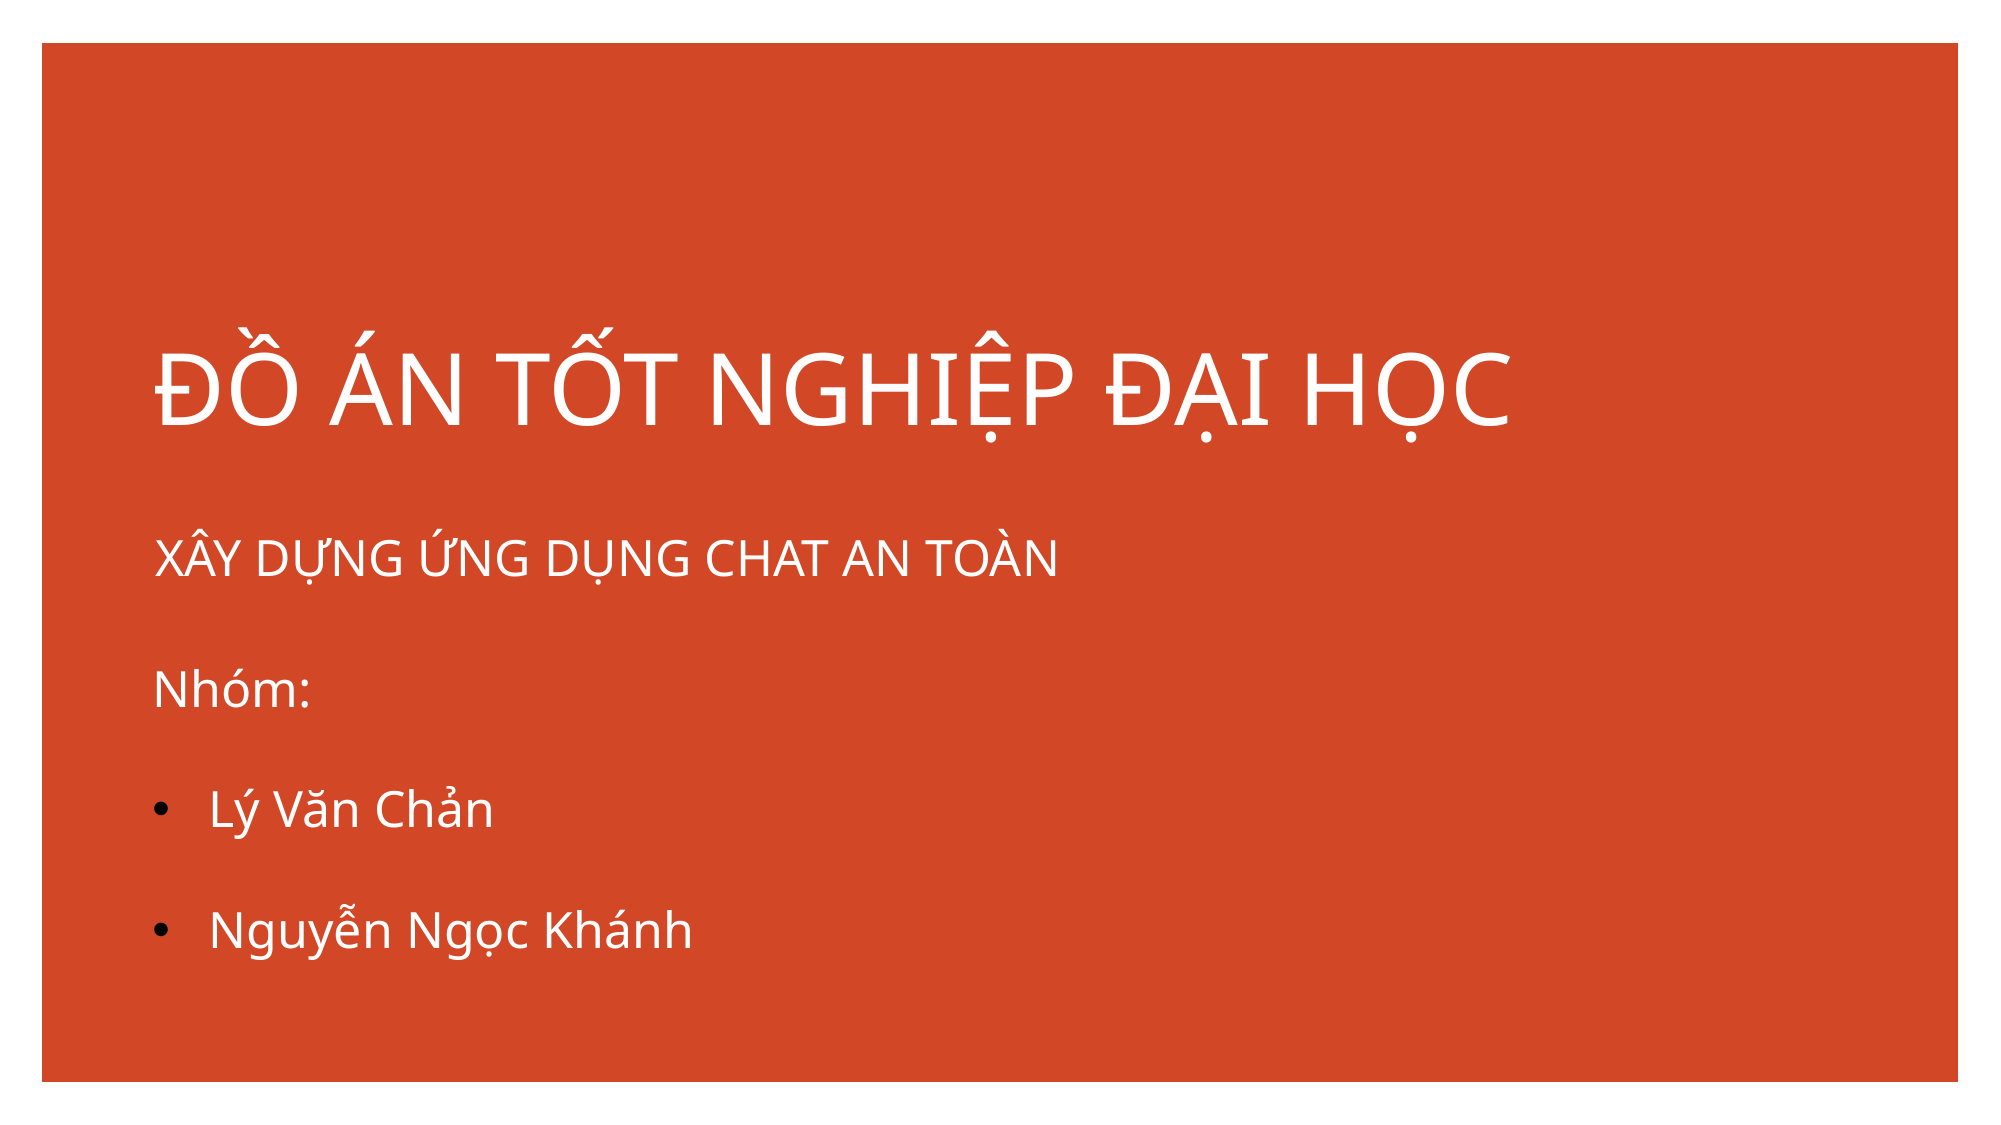

# ĐỒ ÁN TỐT NGHIỆP ĐẠI HỌC
XÂY DỰNG ỨNG DỤNG CHAT AN TOÀN
Nhóm:
Lý Văn Chản
Nguyễn Ngọc Khánh